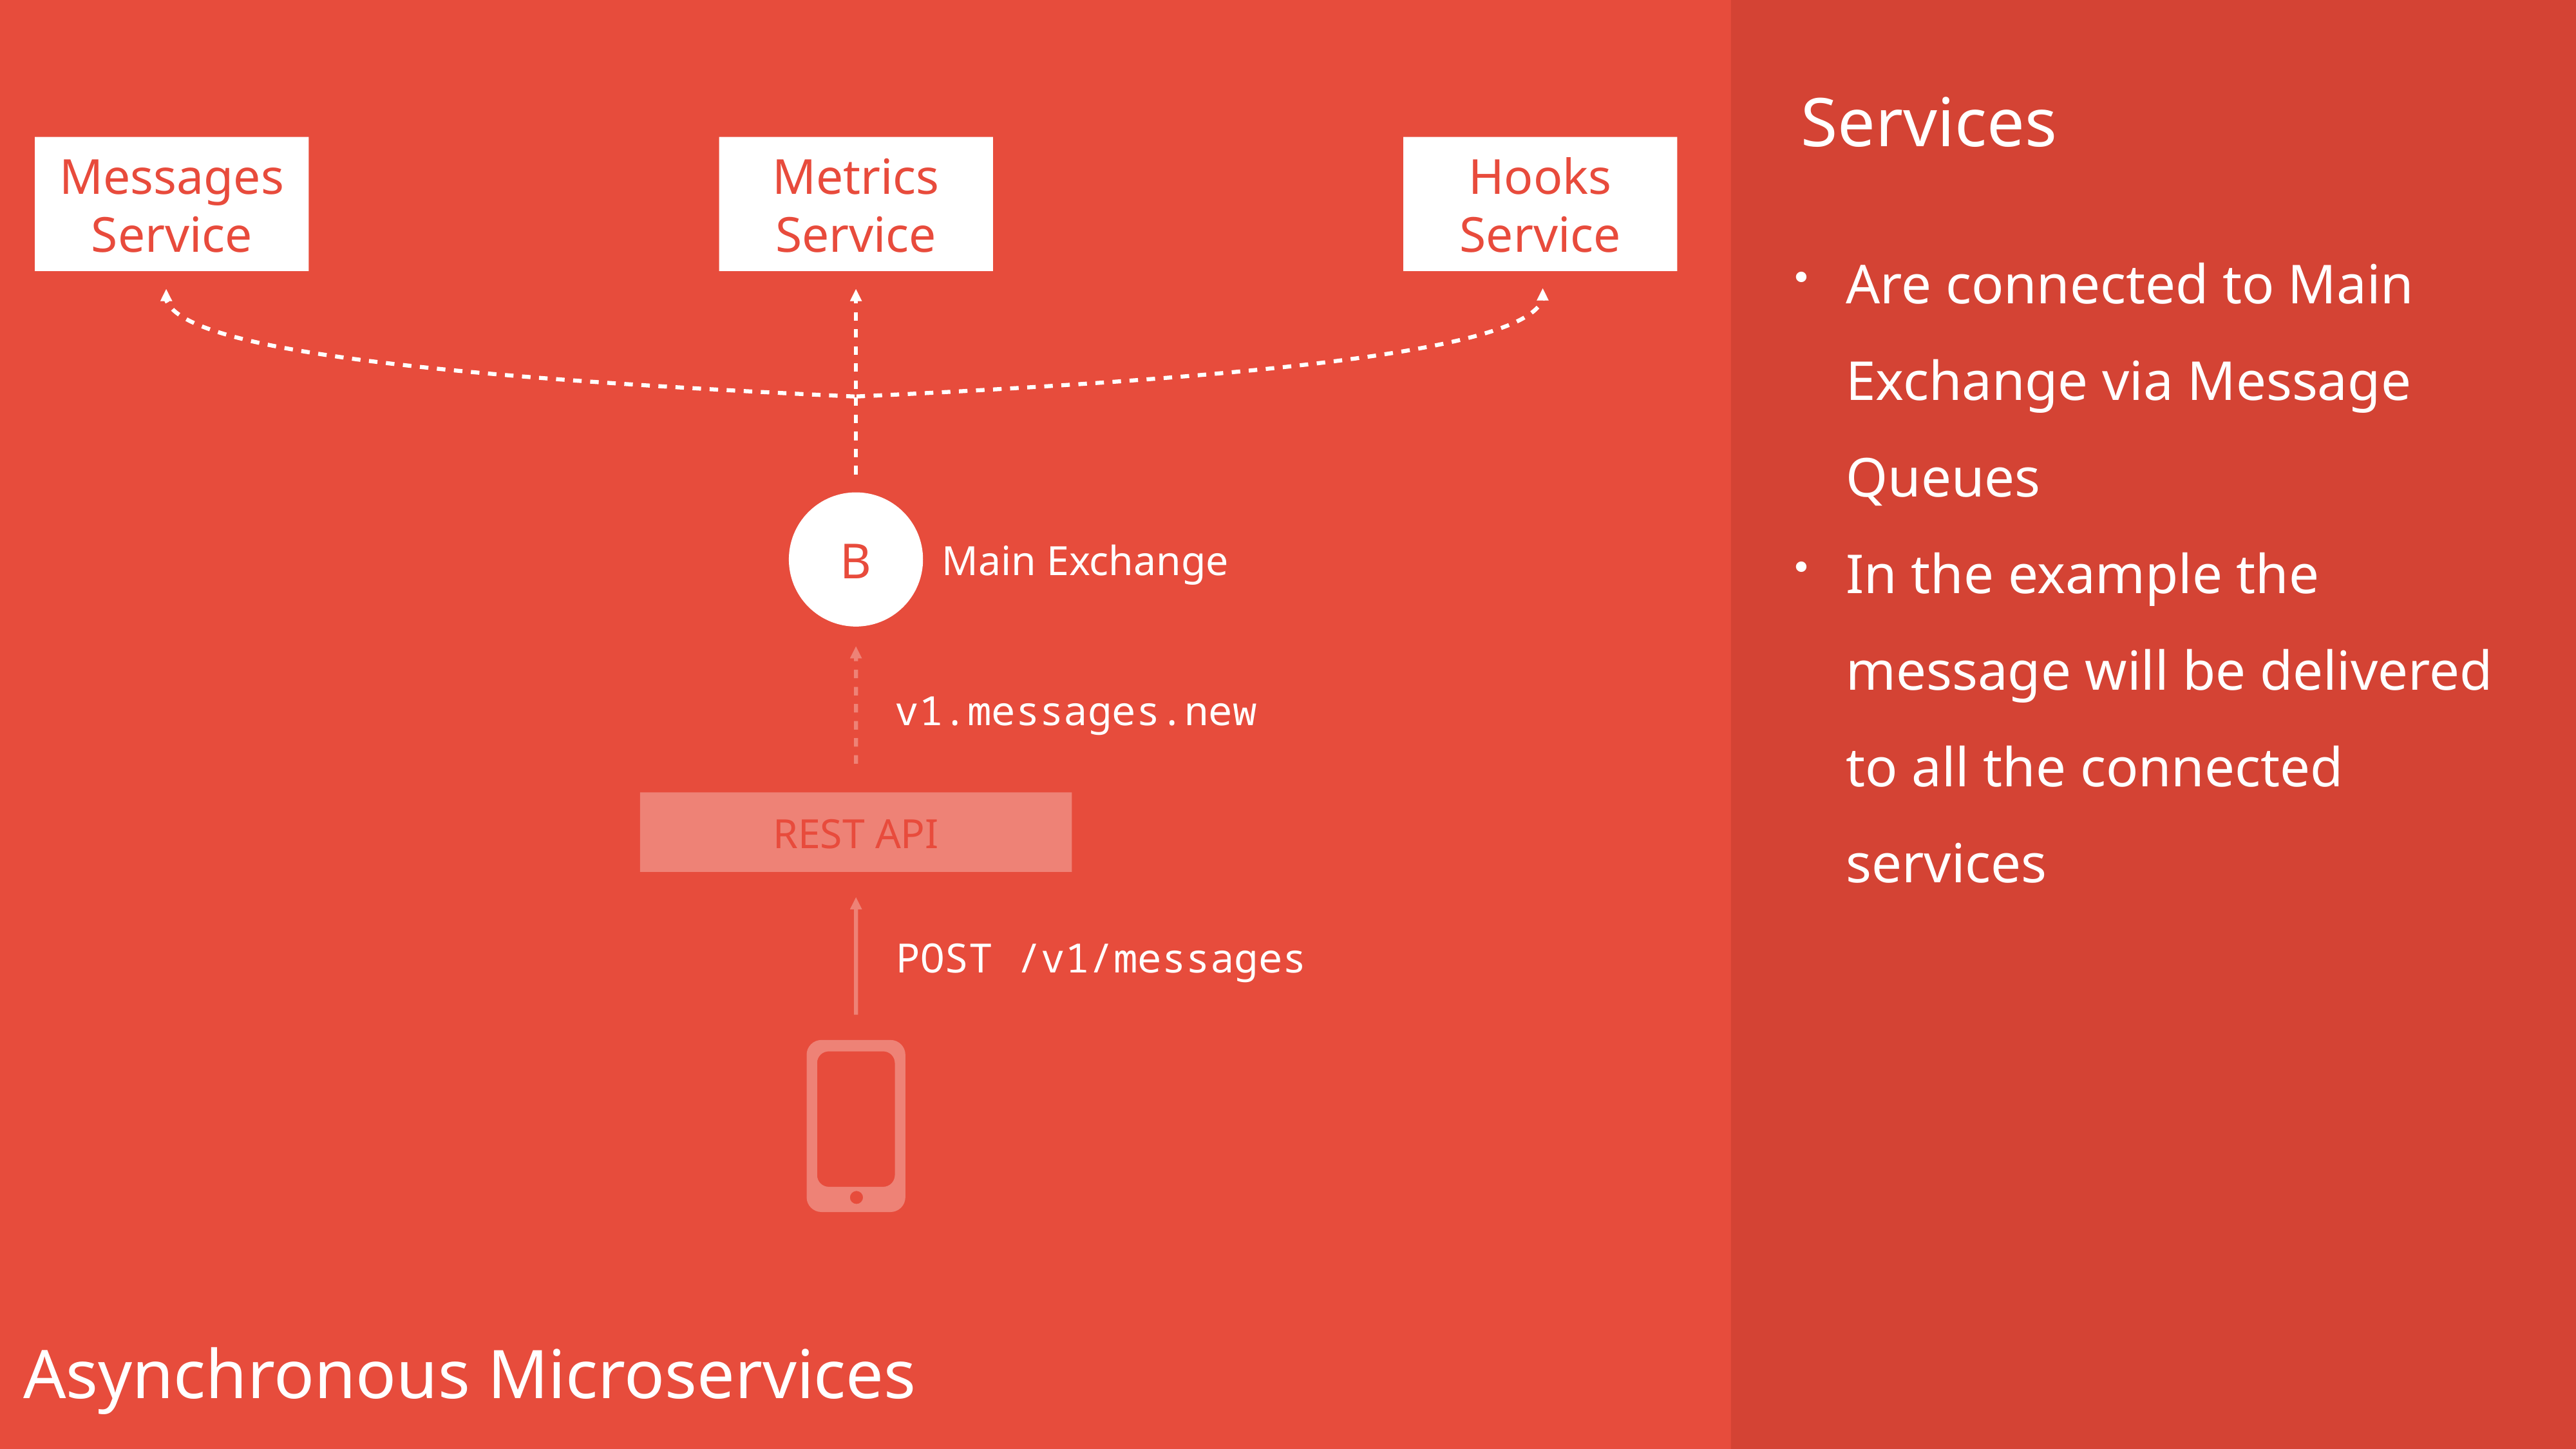

Services
Messages
Service
Metrics
Service
Hooks
Service
Are connected to Main Exchange via Message Queues
In the example the message will be delivered to all the connected services
B
Main Exchange
v1.messages.new
REST API
POST /v1/messages
Asynchronous Microservices